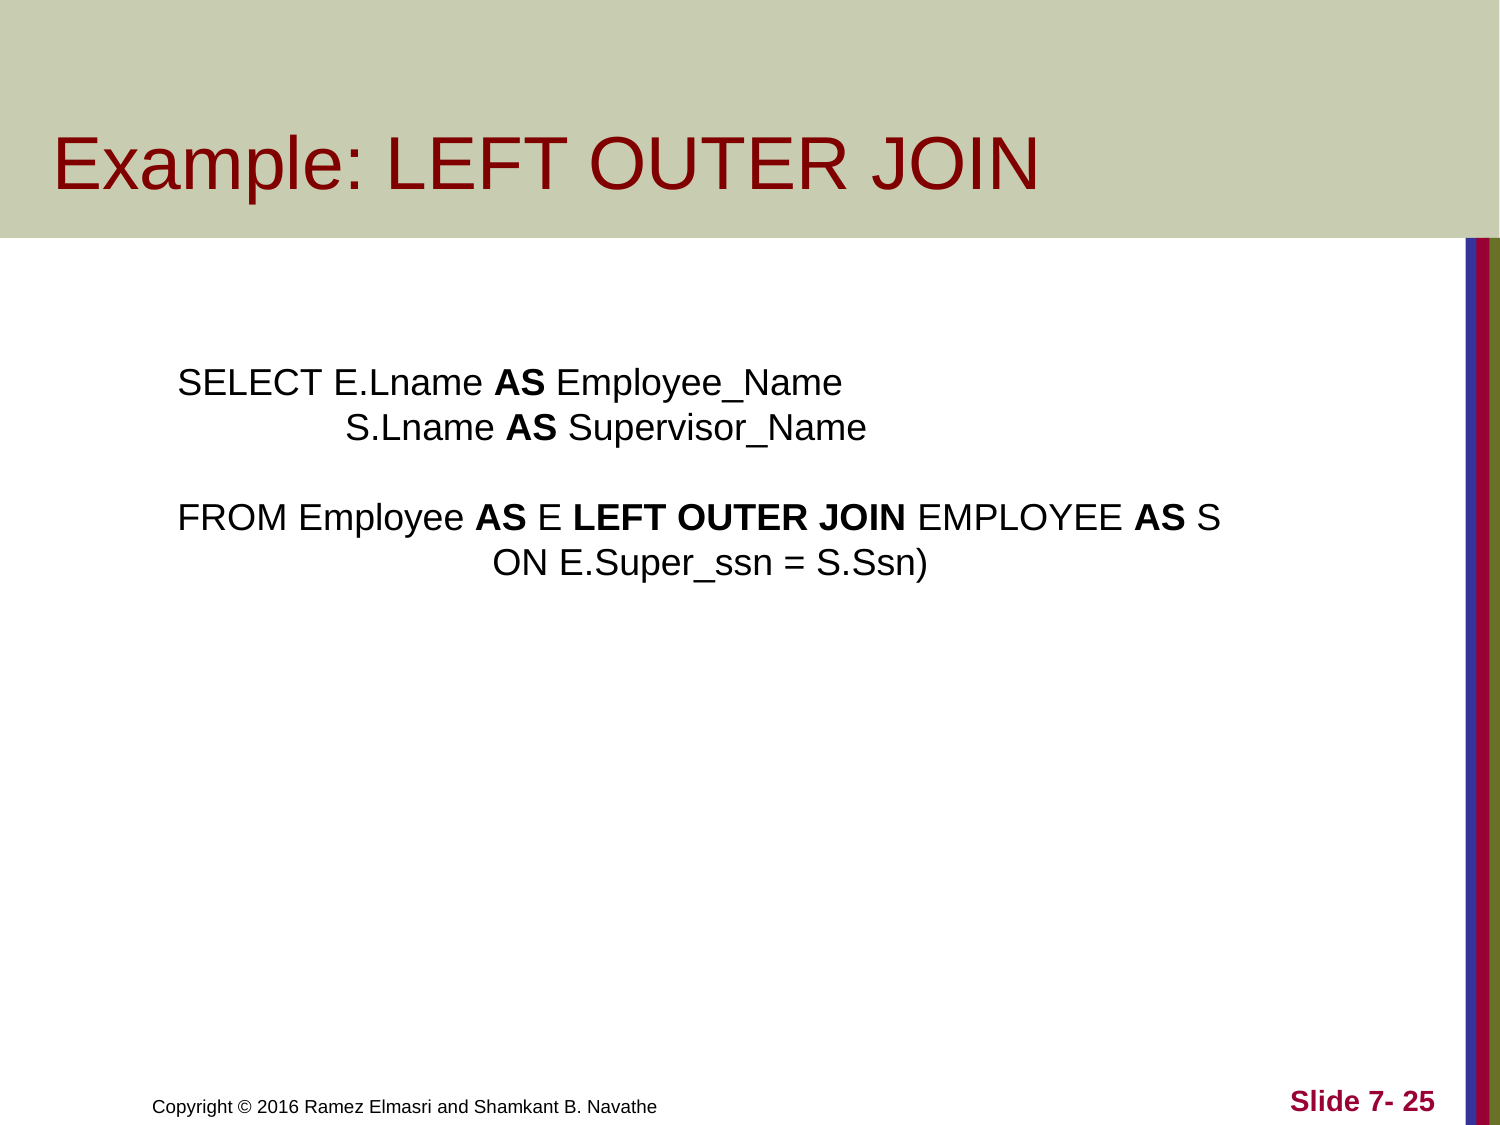

# Example: LEFT OUTER JOIN
SELECT E.Lname AS Employee_Name
 S.Lname AS Supervisor_Name
FROM Employee AS E LEFT OUTER JOIN EMPLOYEE AS S
 ON E.Super_ssn = S.Ssn)
Slide 7-